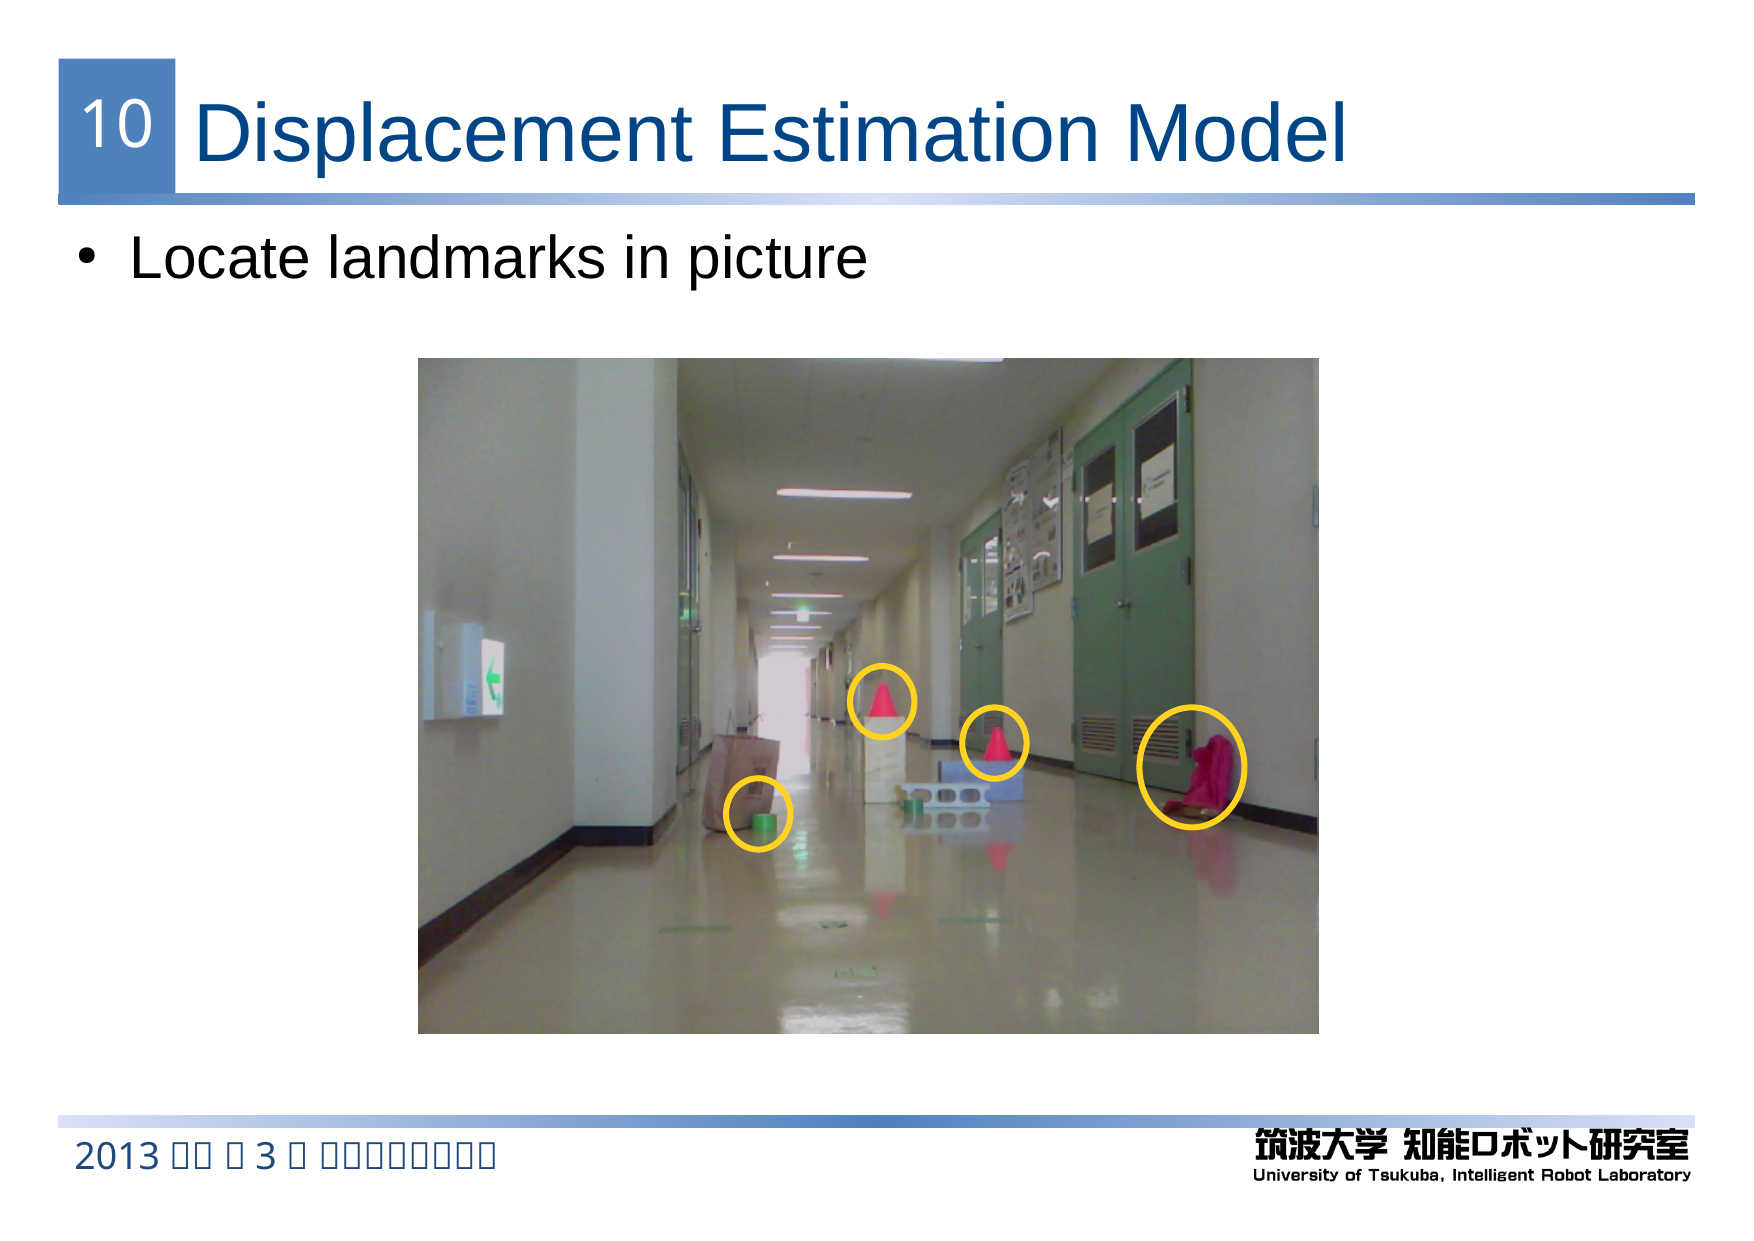

# Displacement Estimation Model
Locate landmarks in picture